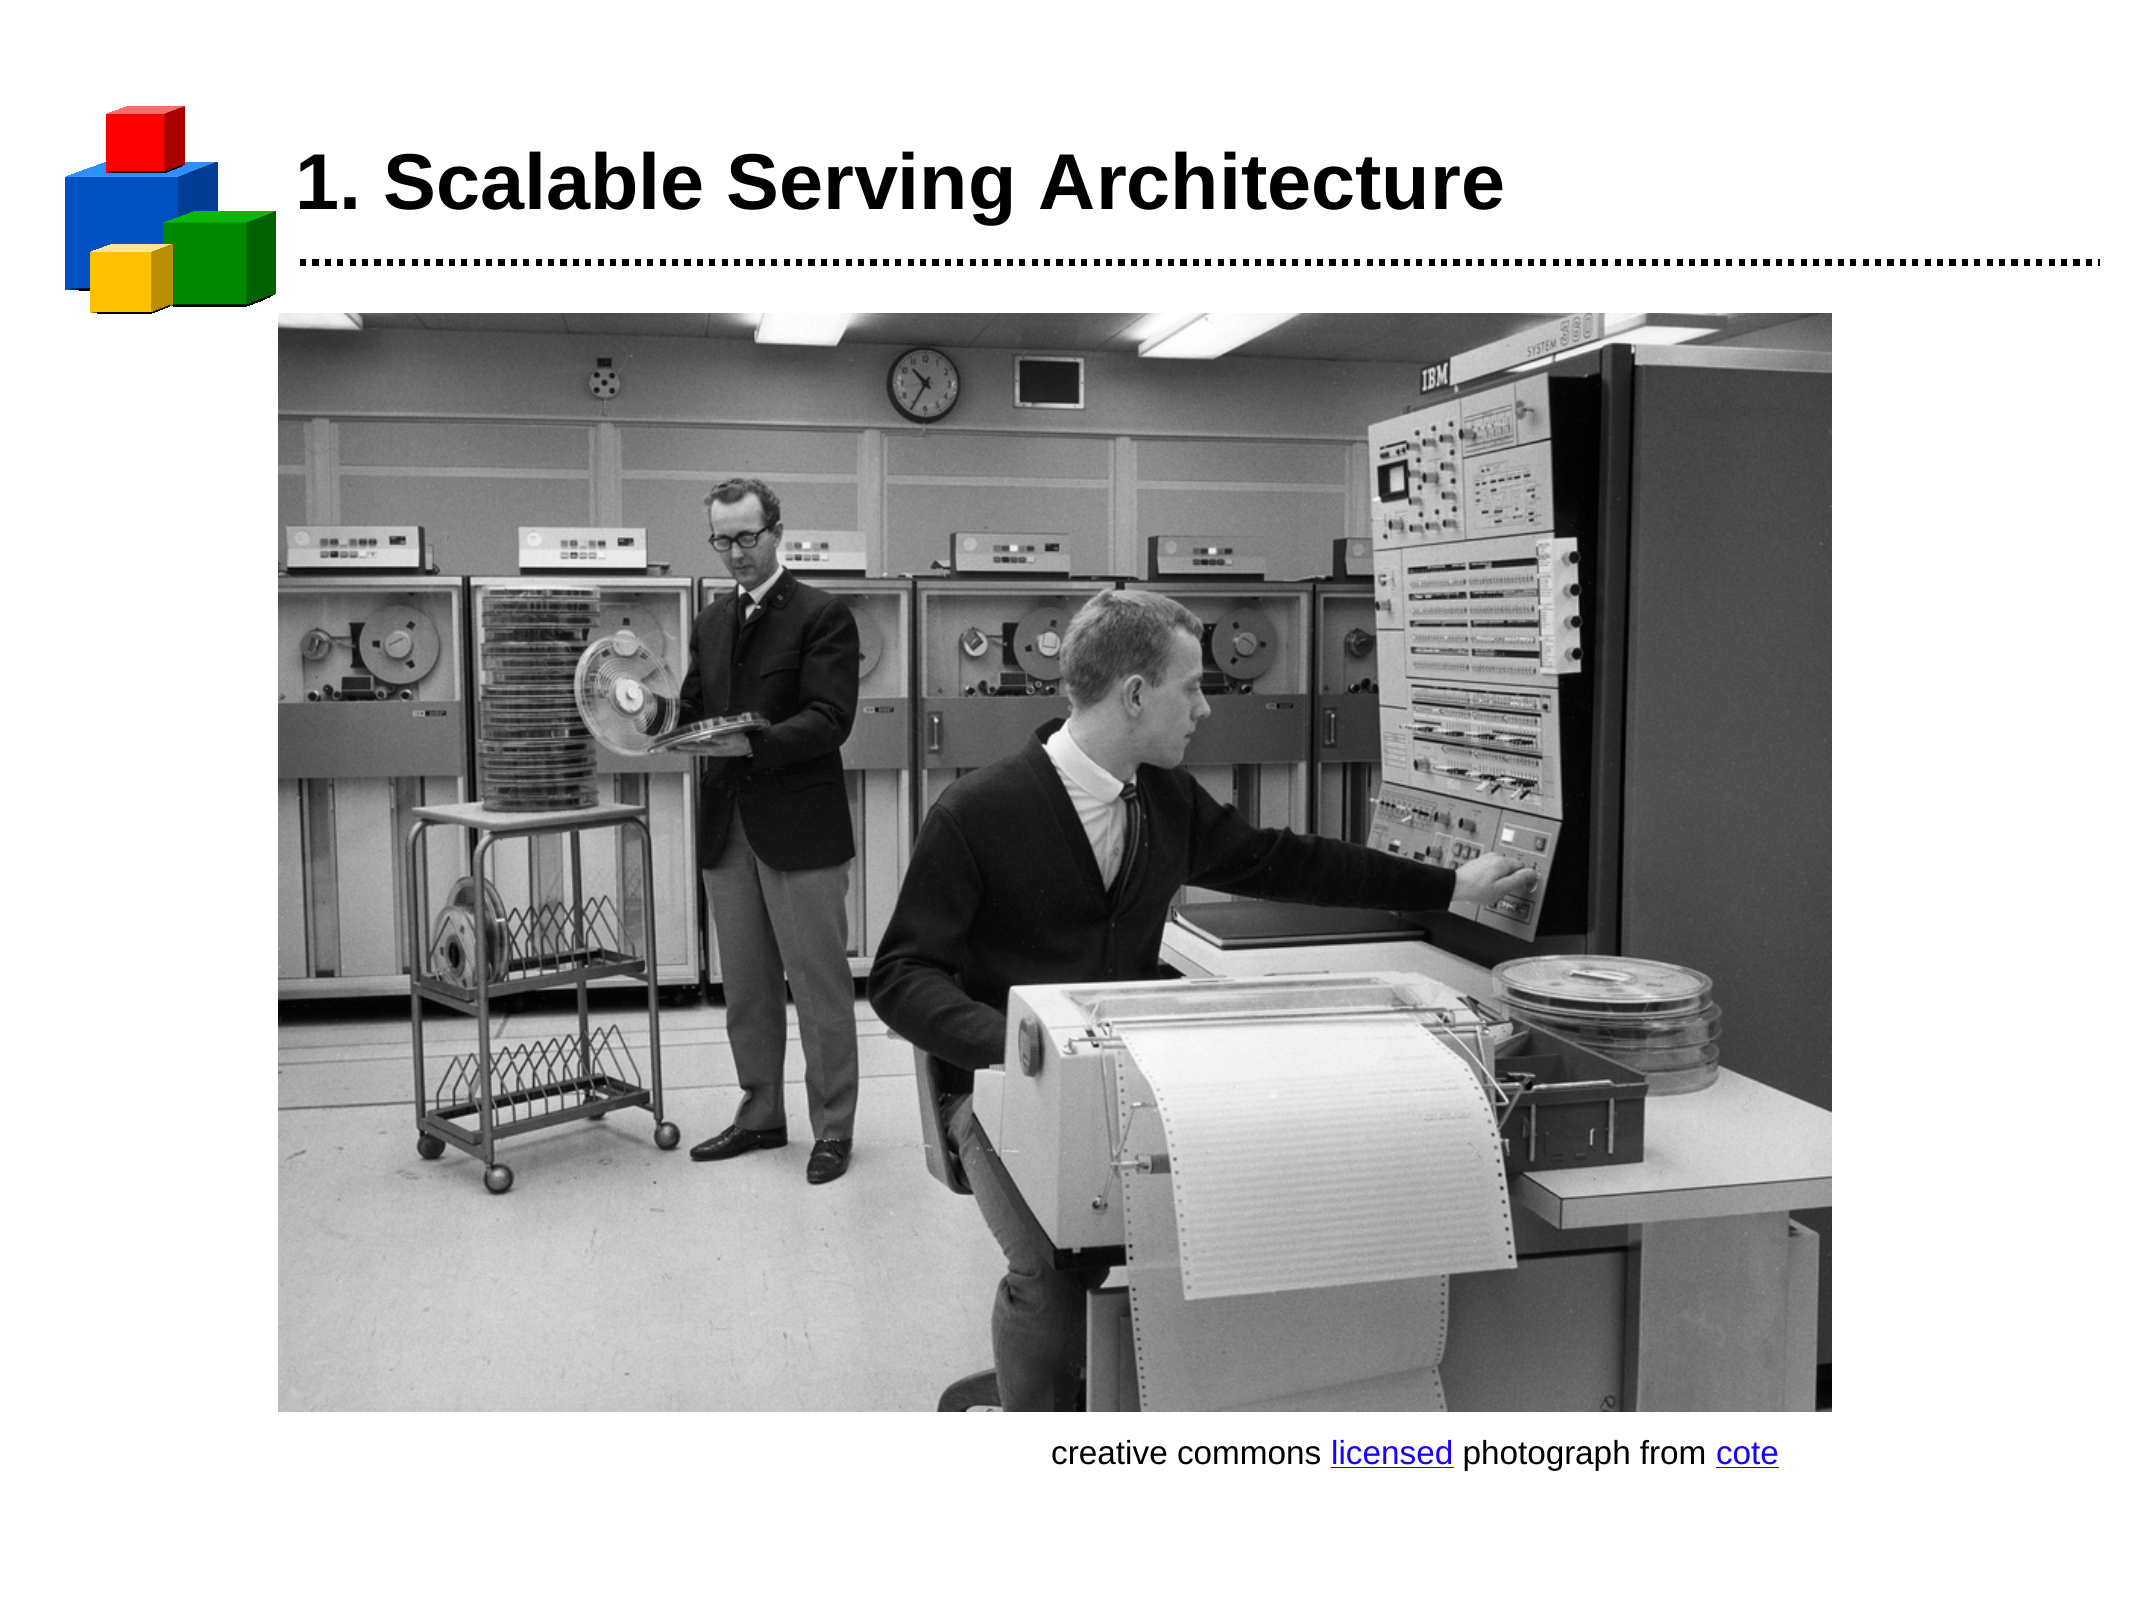

1. Scalable Serving Architecture
creative commons licensed photograph from cote